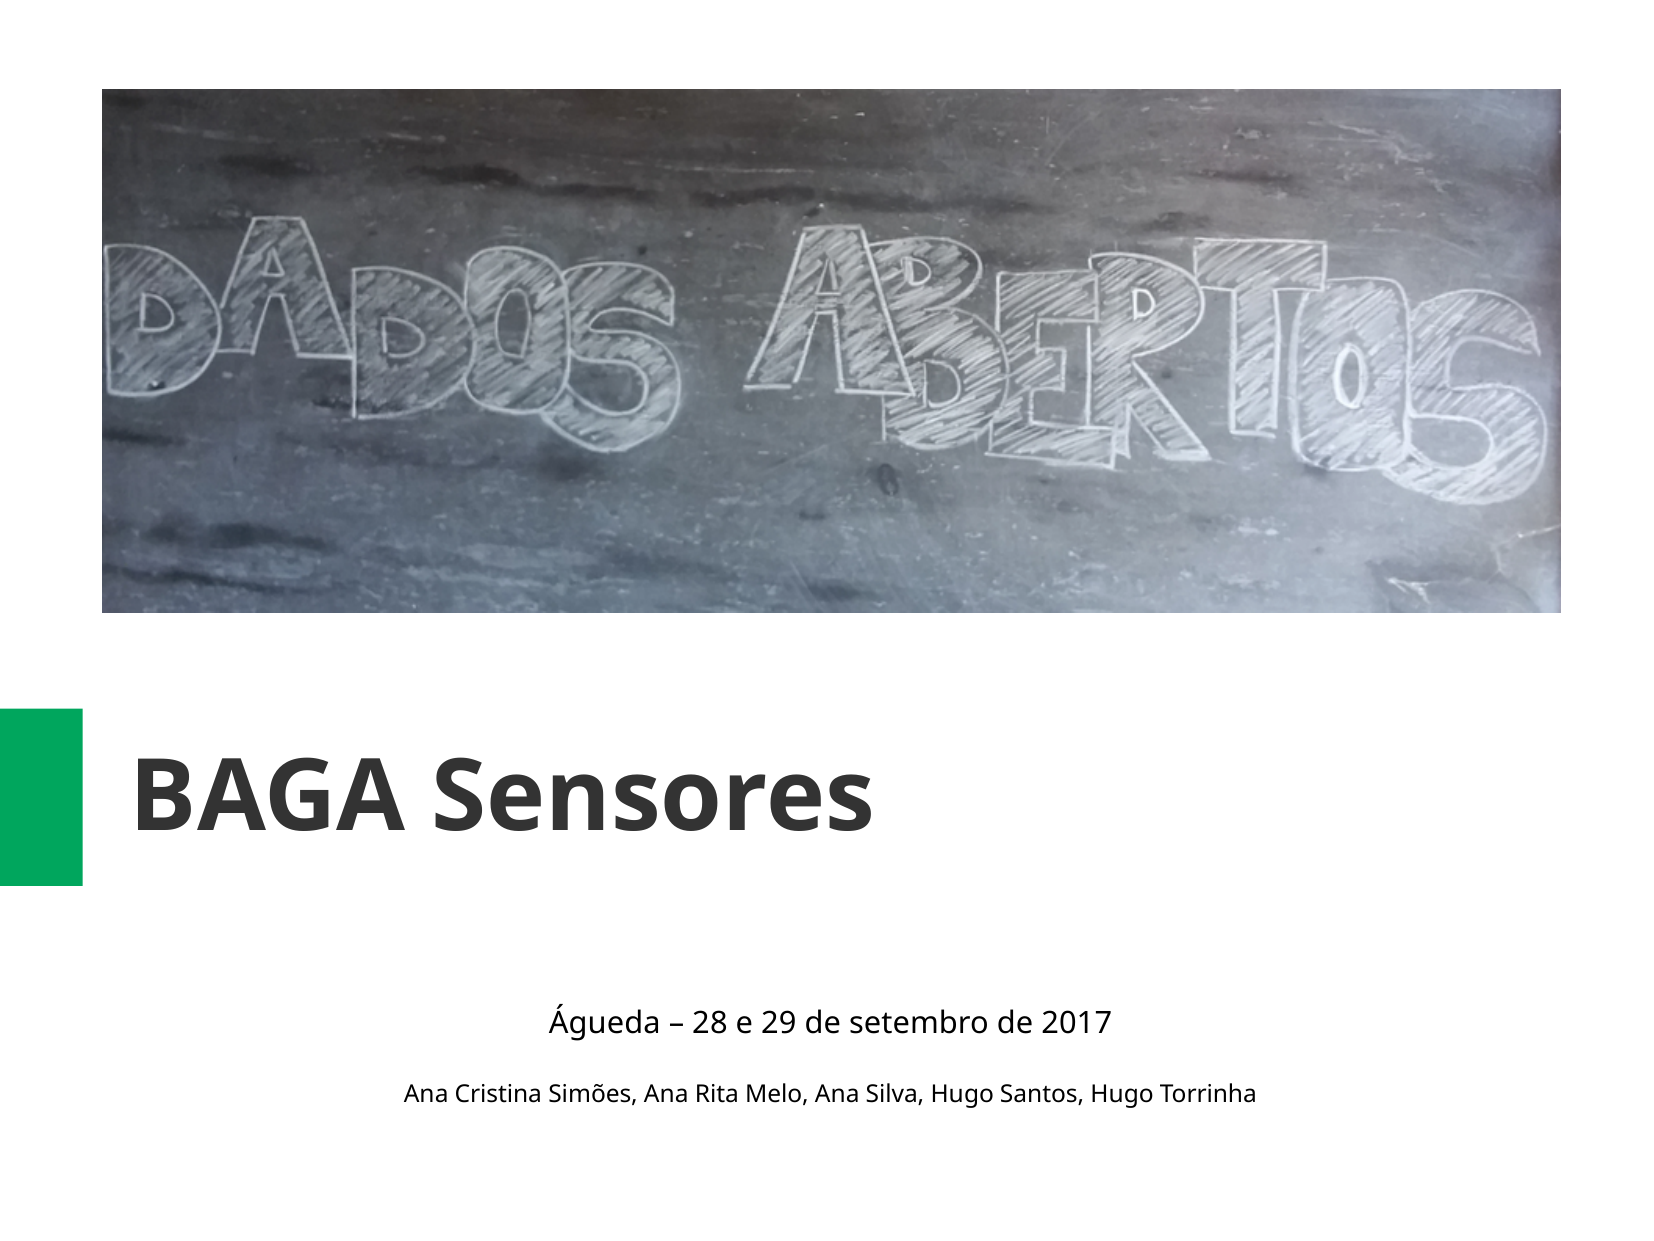

# BAGA Sensores
Águeda – 28 e 29 de setembro de 2017
Ana Cristina Simões, Ana Rita Melo, Ana Silva, Hugo Santos, Hugo Torrinha